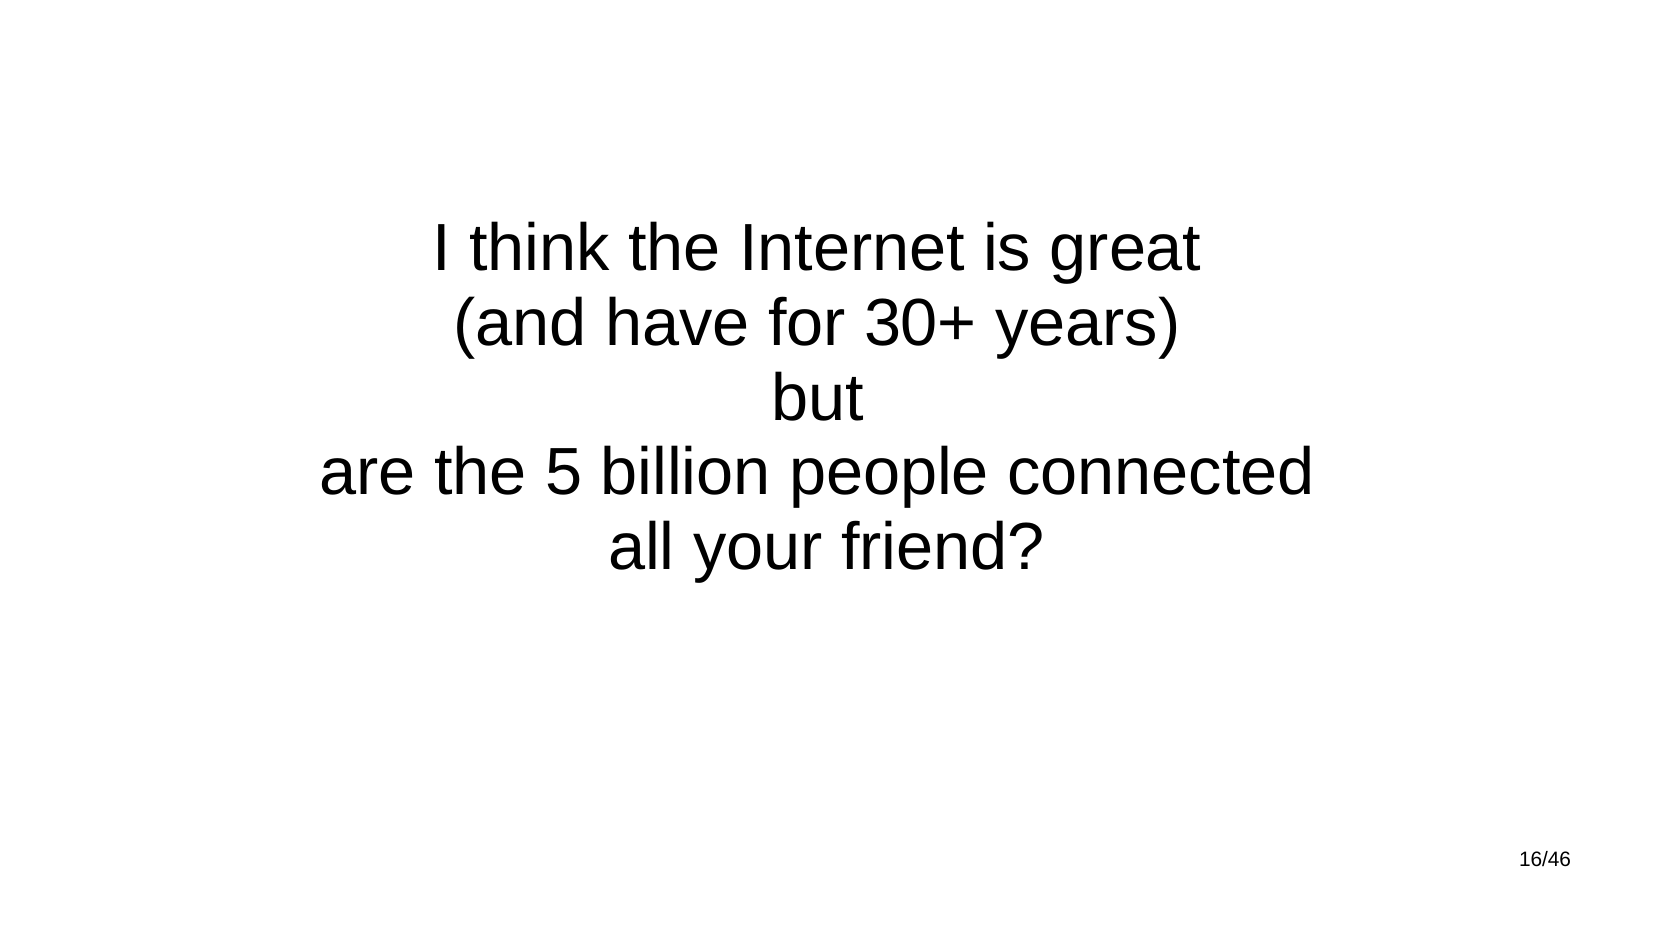

# I think the Internet is great (and have for 30+ years) but are the 5 billion people connected all your friend?
16